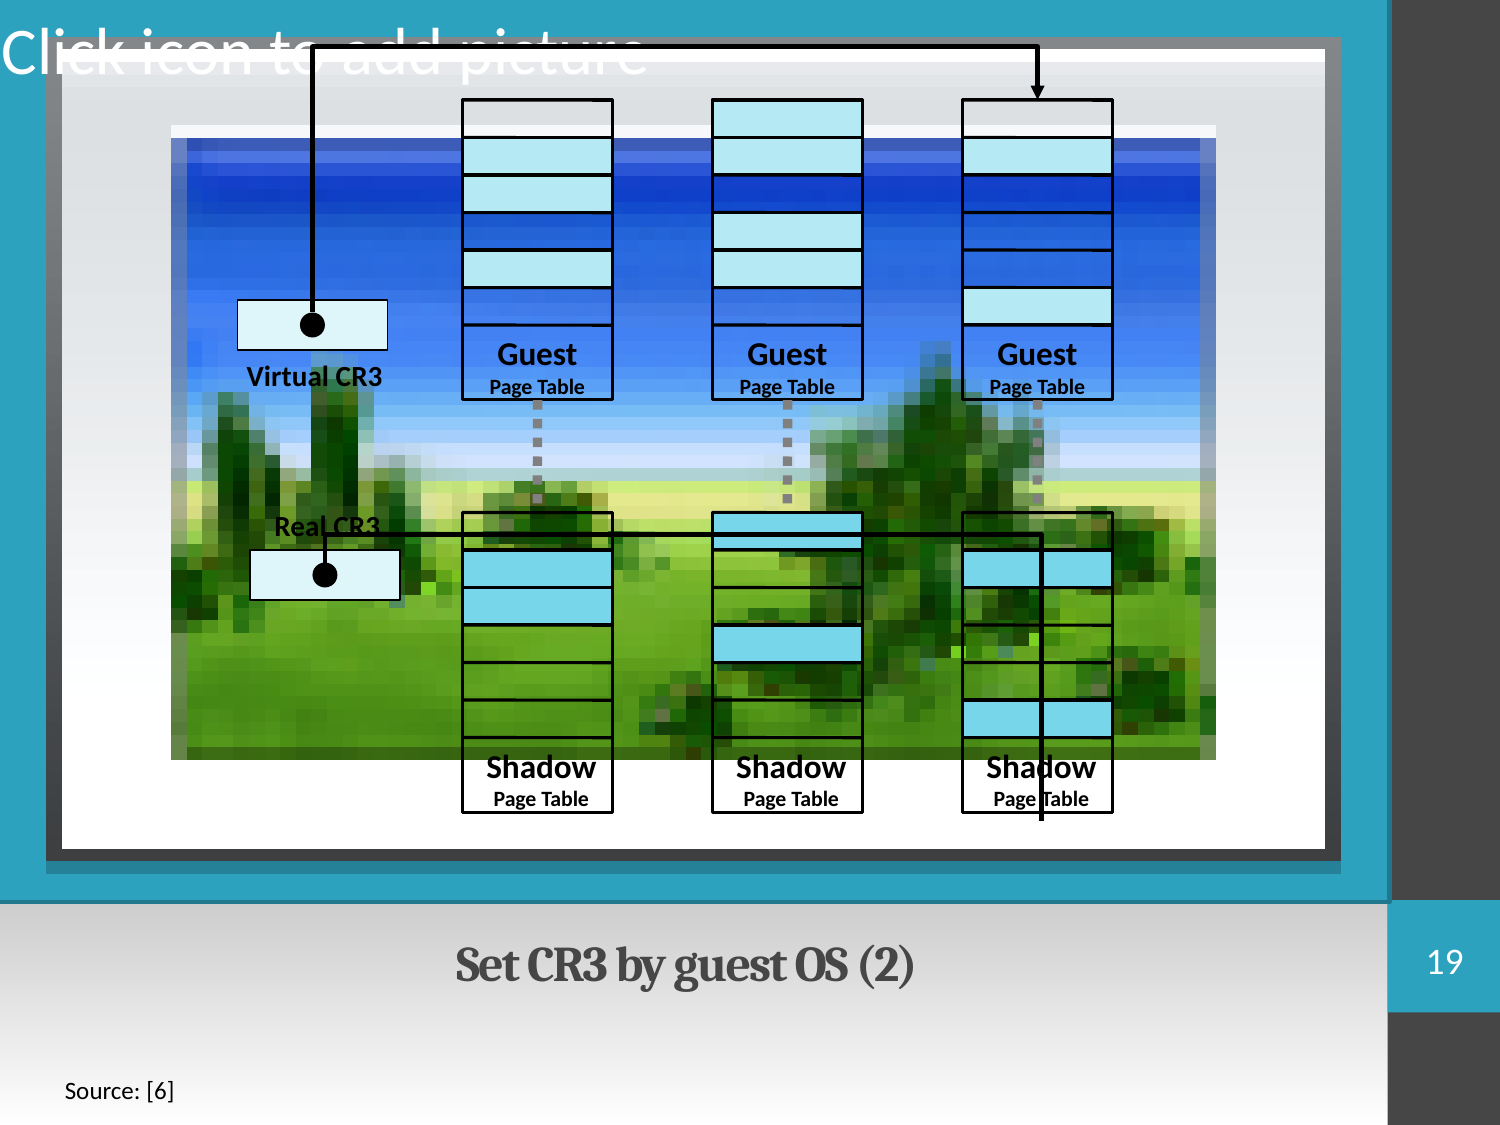

Guest
Page Table
Guest
Page Table
Guest
Page Table
Virtual CR3
Real CR3
Shadow
Page Table
Shadow
Page Table
Shadow
Page Table
# Set CR3 by guest OS (2)
Source: [6]